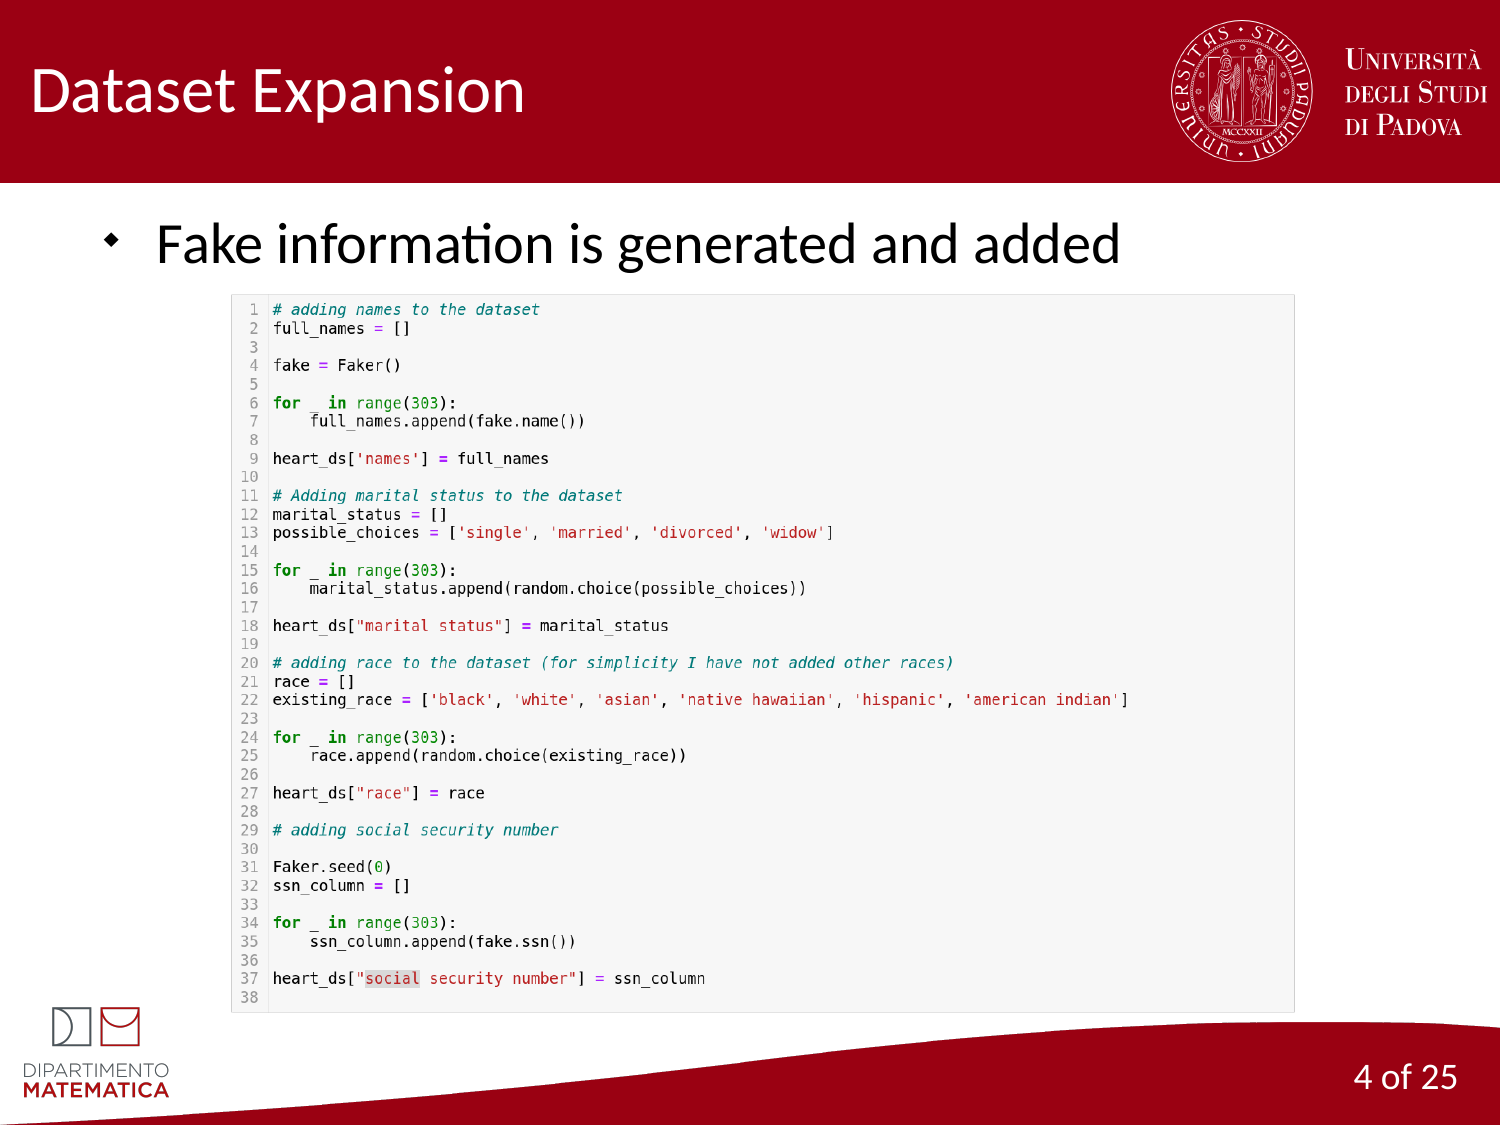

# Dataset Expansion
Fake information is generated and added
 of 25